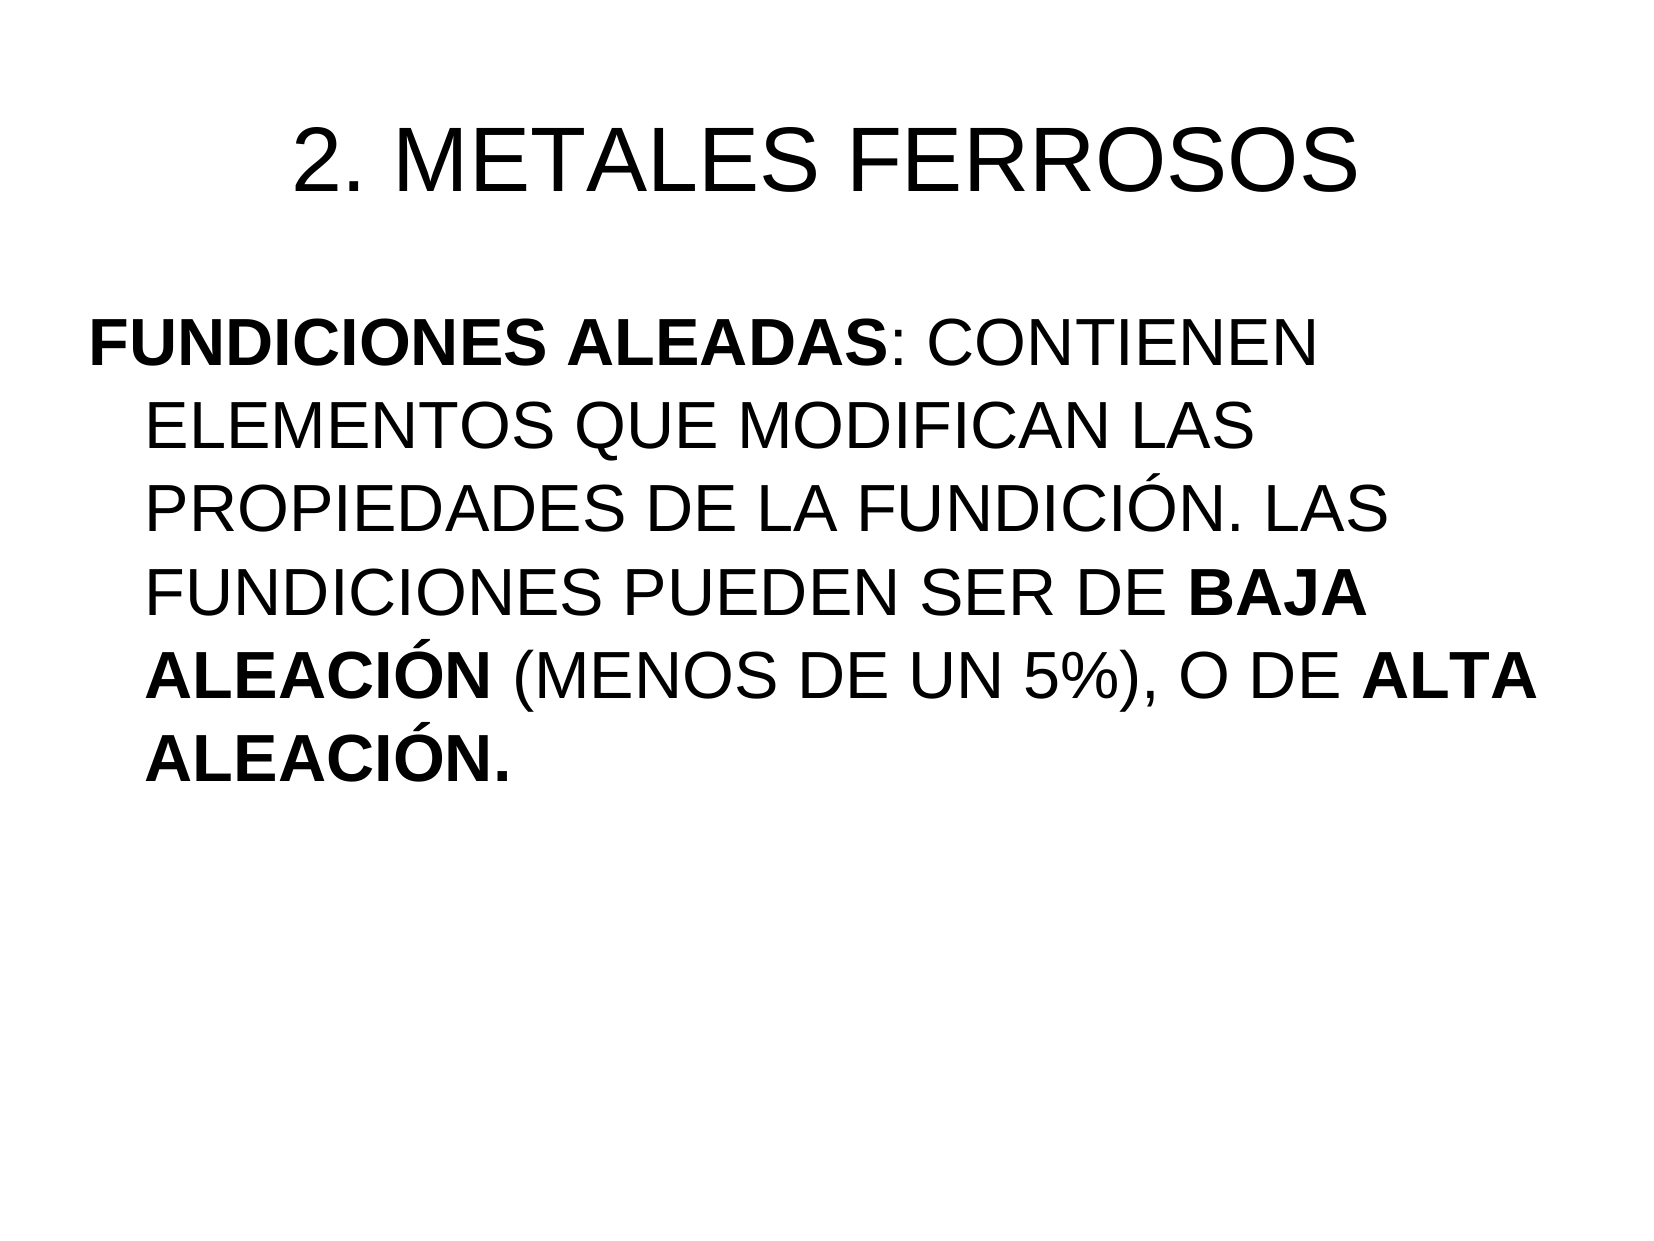

# 2. METALES FERROSOS
FUNDICIONES ALEADAS: CONTIENEN ELEMENTOS QUE MODIFICAN LAS PROPIEDADES DE LA FUNDICIÓN. LAS FUNDICIONES PUEDEN SER DE BAJA ALEACIÓN (MENOS DE UN 5%), O DE ALTA ALEACIÓN.